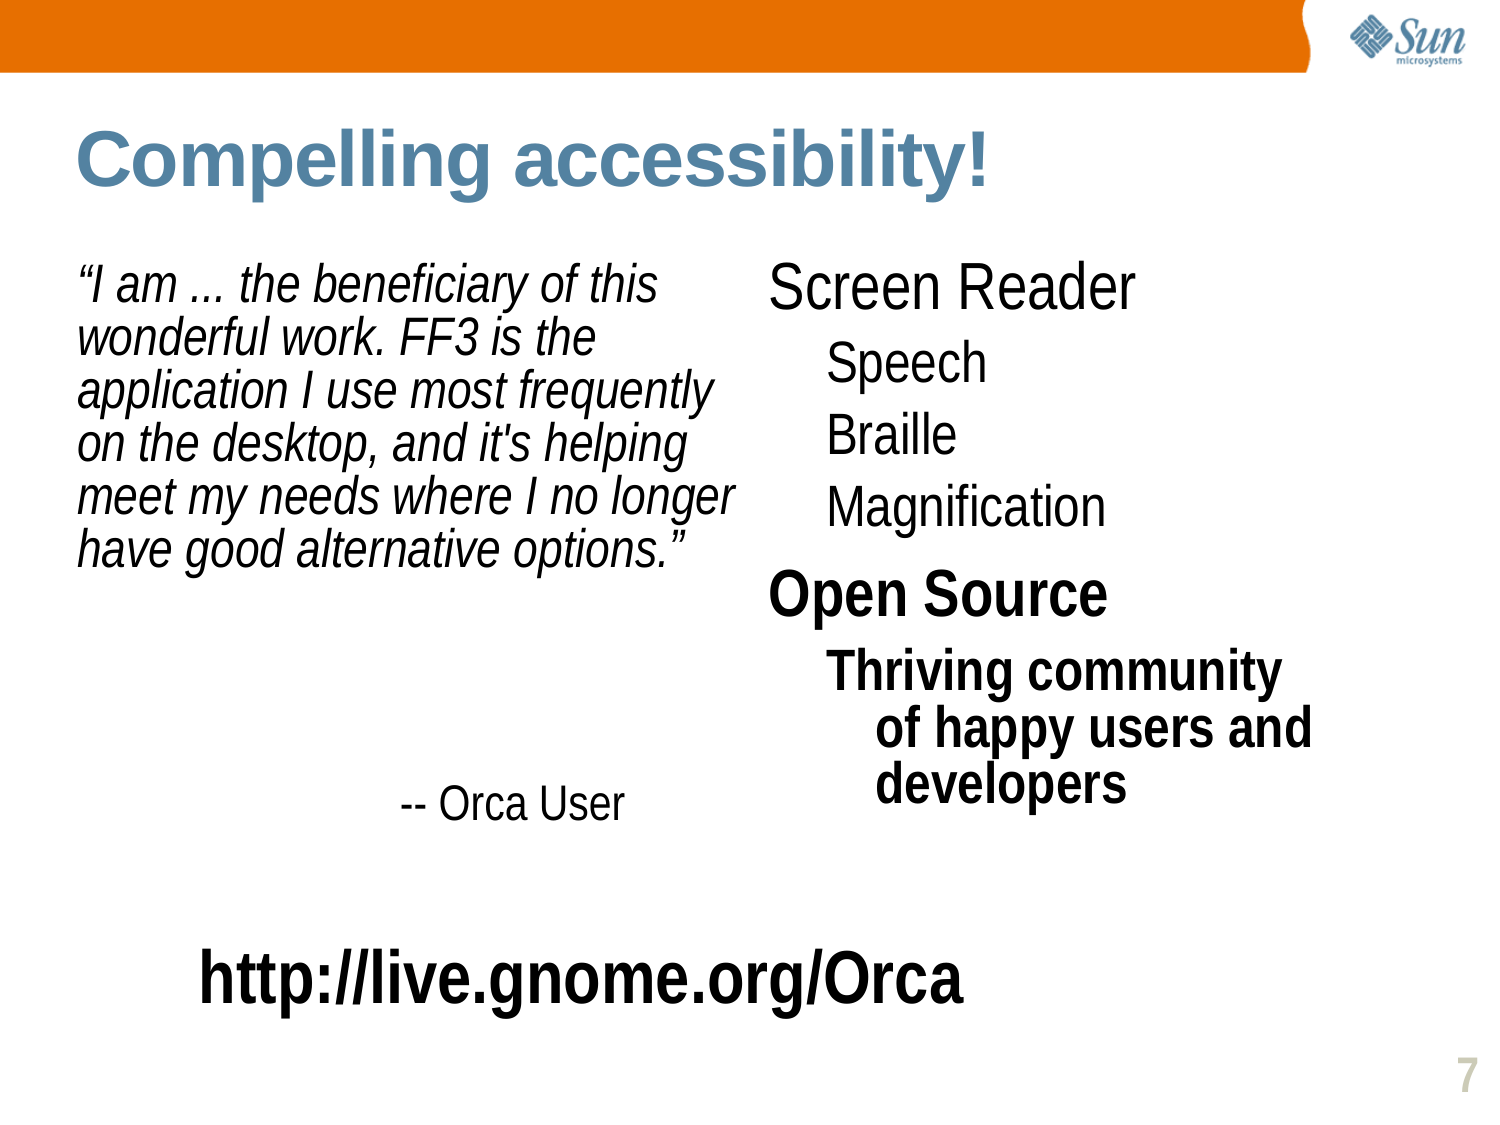

# Compelling accessibility!
Screen Reader
Speech
Braille
Magnification
Open Source
Thriving community
of happy users and developers
“I am ... the beneficiary of this wonderful work. FF3 is the application I use most frequently on the desktop, and it's helping meet my needs where I no longer have good alternative options.”
 -- Orca User
http://live.gnome.org/Orca